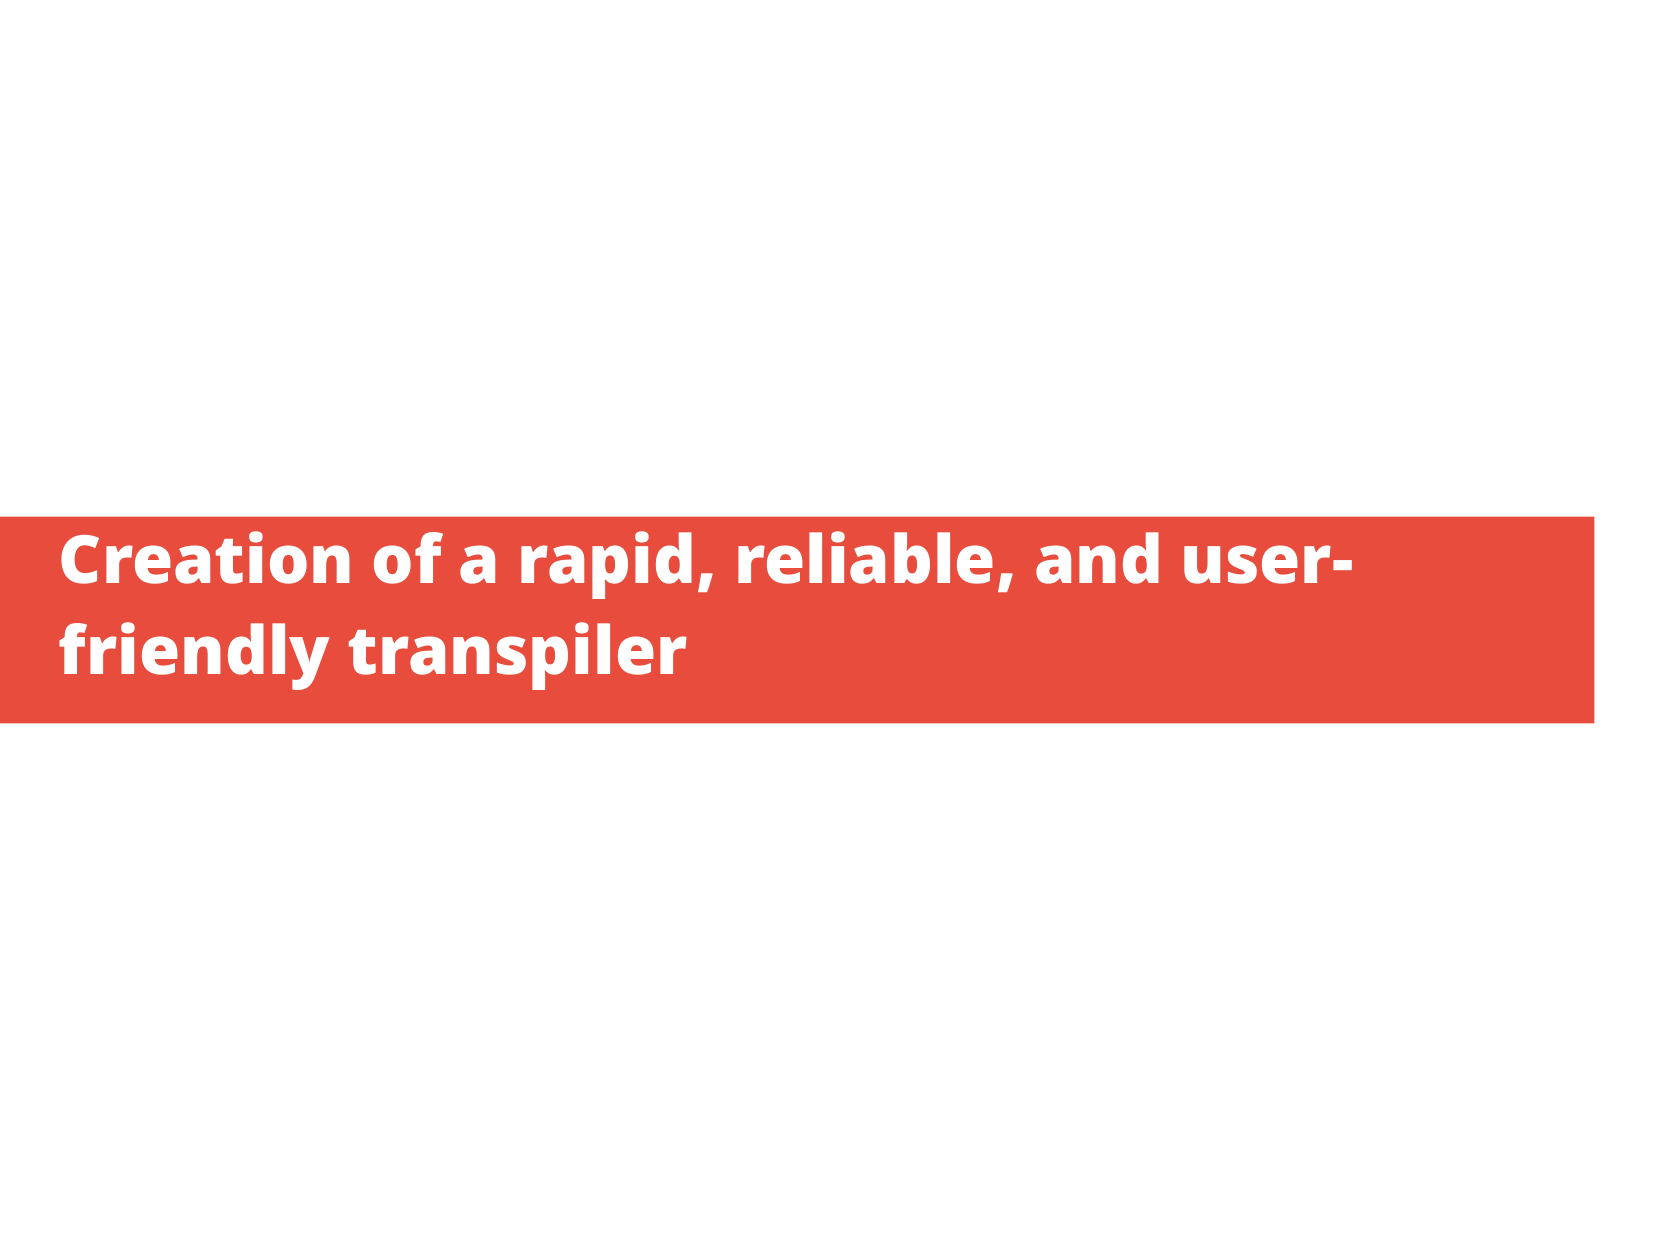

# Creation of a rapid, reliable, and user-friendly transpiler